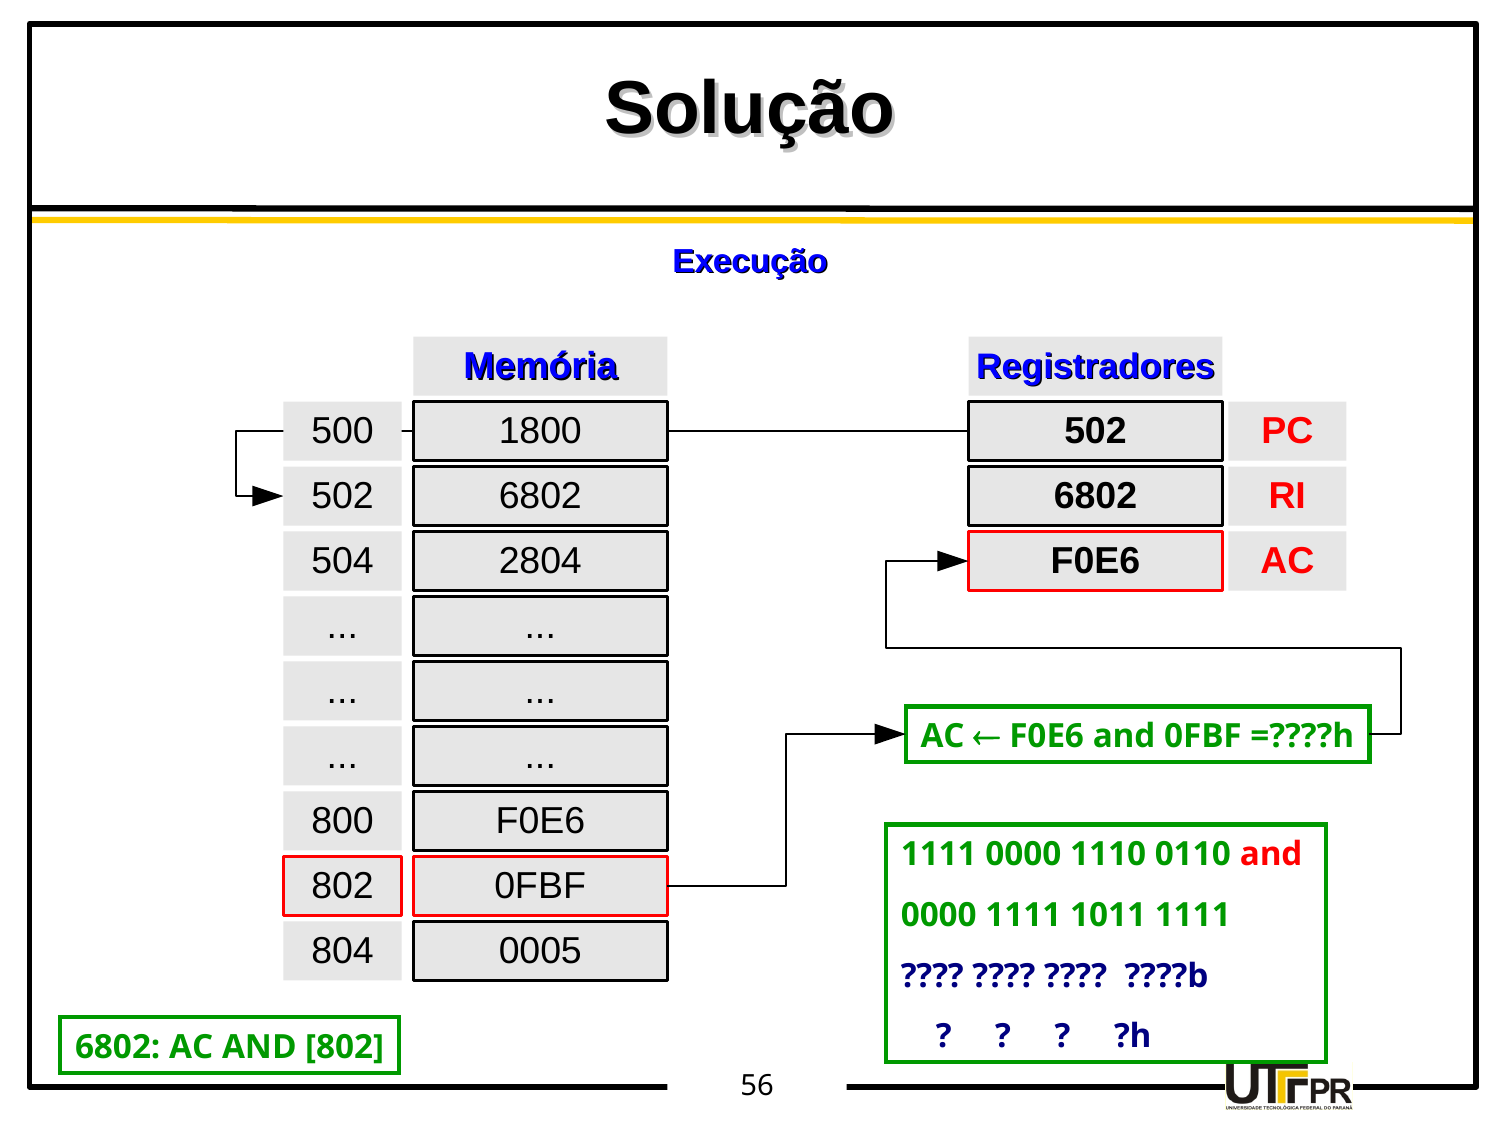

# Solução
Execução
Memória
Registradores
500
1800
502
PC
502
6802
6802
RI
504
2804
F0E6
AC
...
...
...
...
AC  F0E6 and 0FBF =????h
...
...
800
F0E6
1111 0000 1110 0110 and
0000 1111 1011 1111
???? ???? ???? ????b
 ? ? ? ?h
802
0FBF
804
0005
6802: AC AND [802]